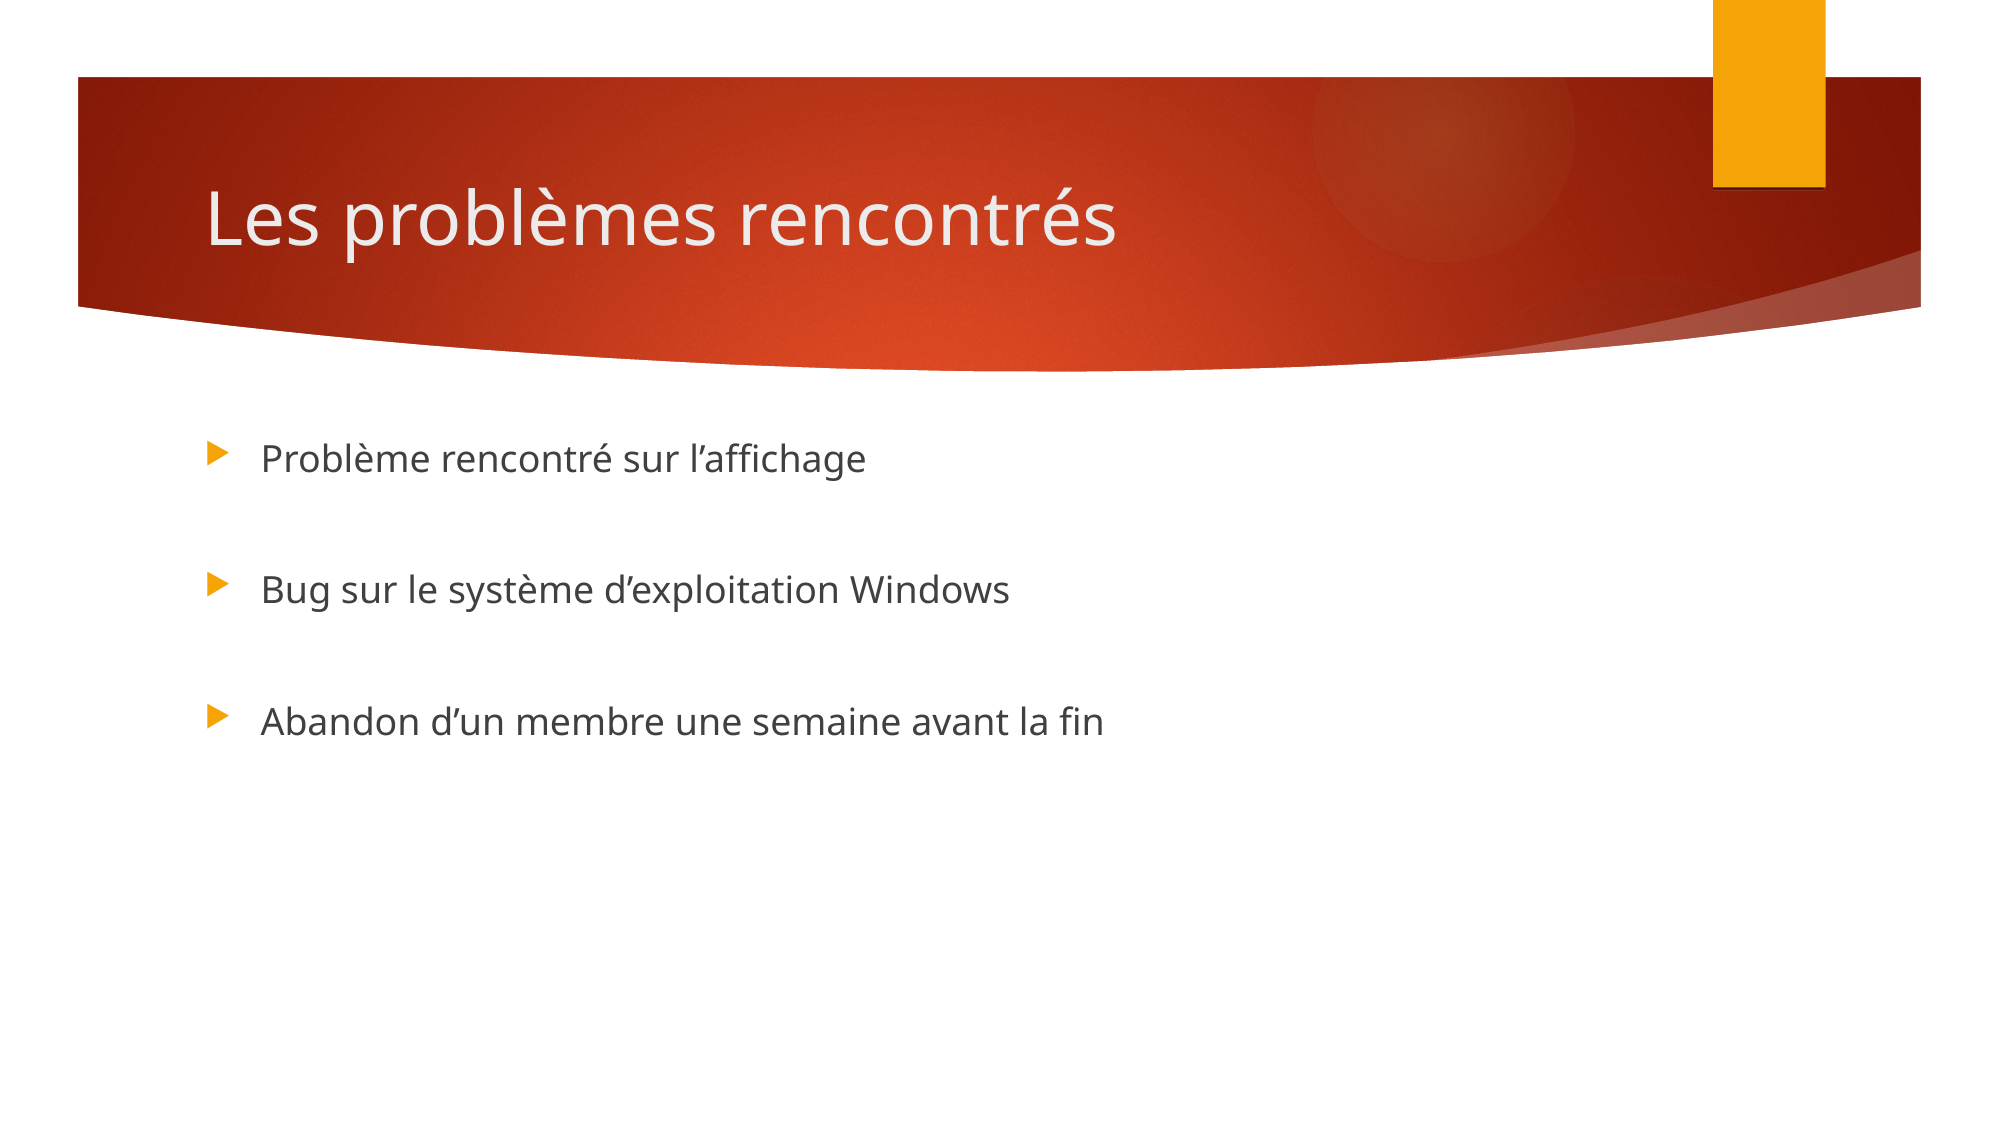

# Les problèmes rencontrés
Problème rencontré sur l’affichage
Bug sur le système d’exploitation Windows
Abandon d’un membre une semaine avant la fin